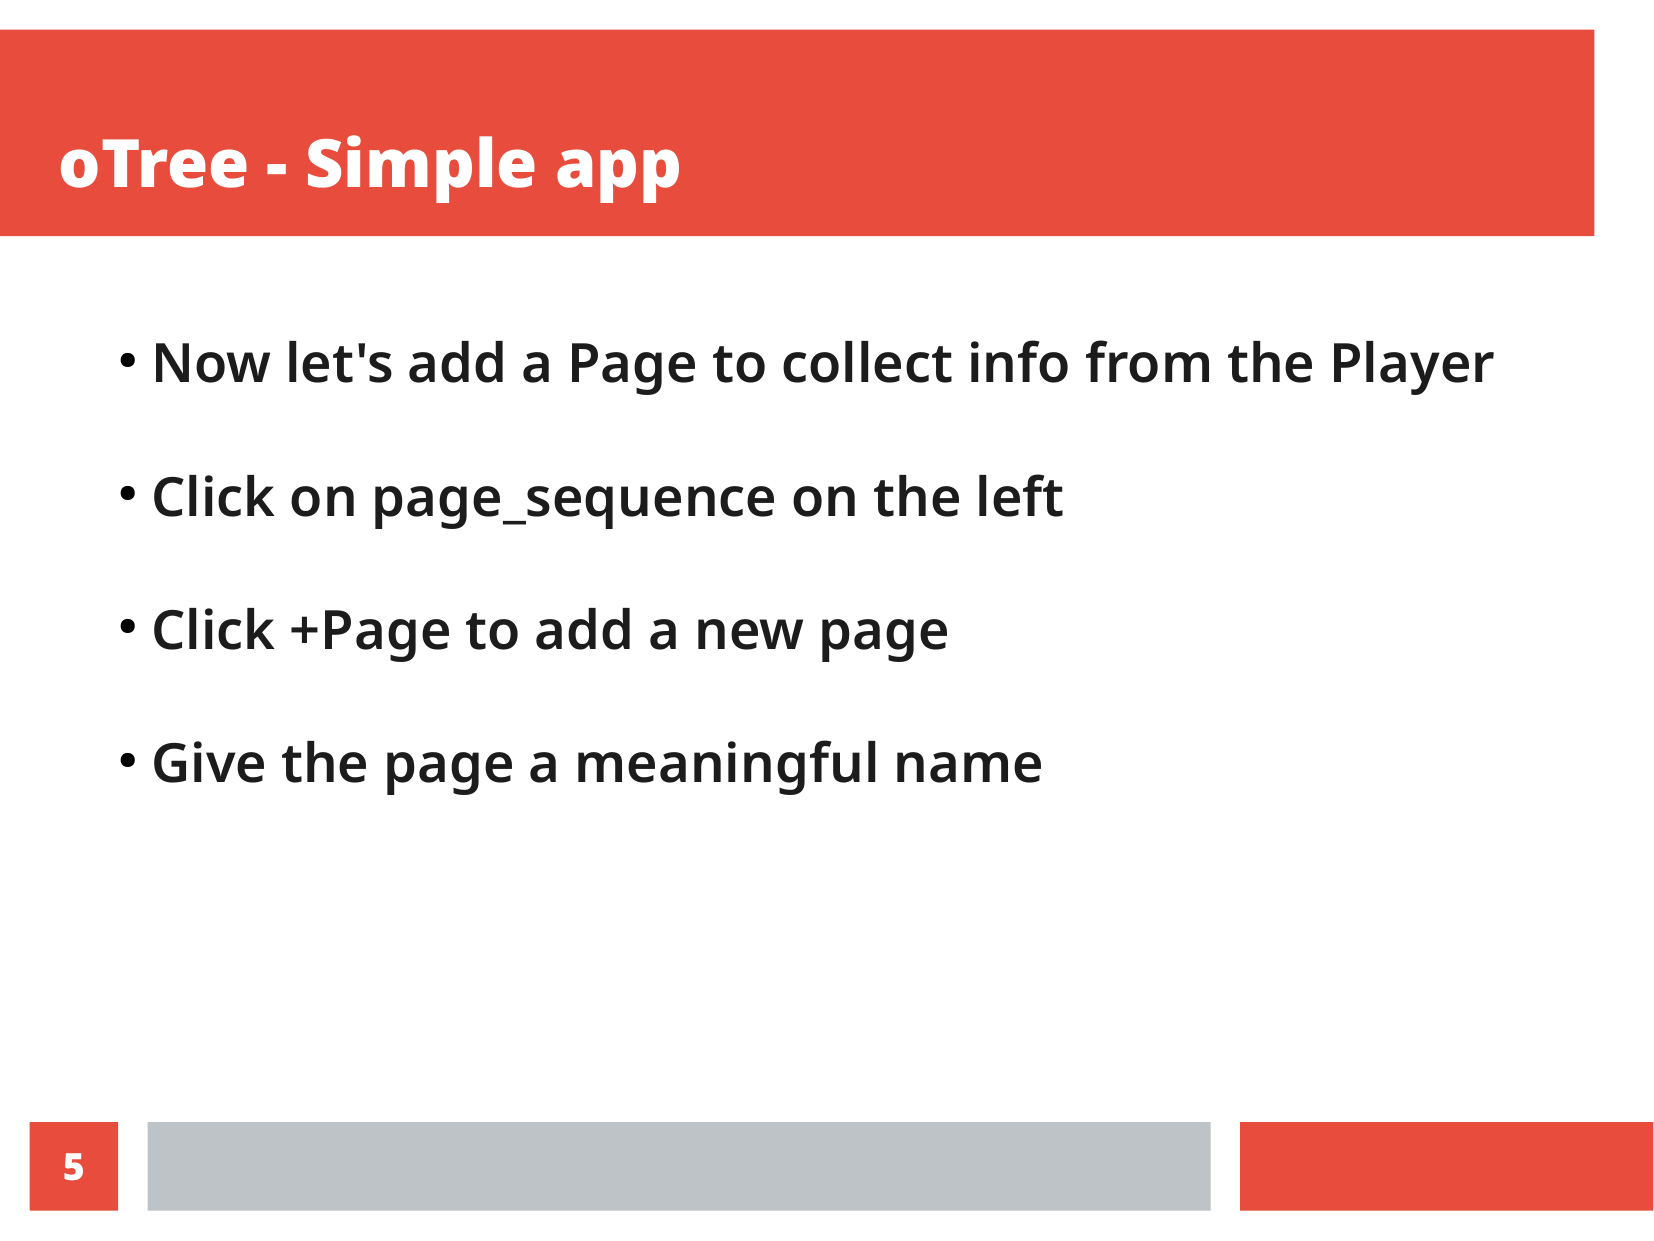

# oTree - Simple app
 Now let's add a Page to collect info from the Player
 Click on page_sequence on the left
 Click +Page to add a new page
 Give the page a meaningful name
5